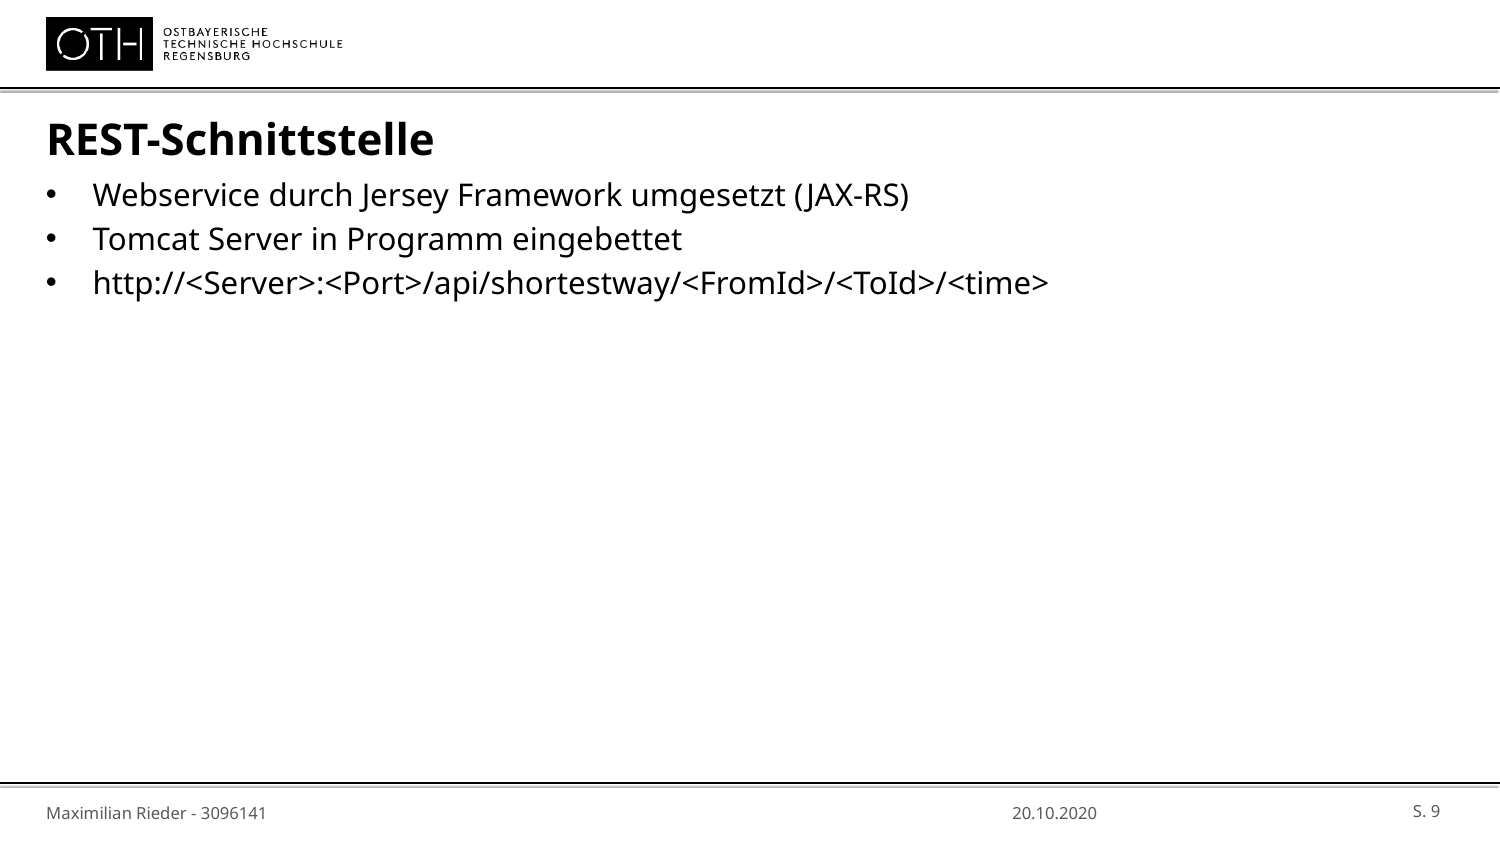

# REST-Schnittstelle
Webservice durch Jersey Framework umgesetzt (JAX-RS)
Tomcat Server in Programm eingebettet
http://<Server>:<Port>/api/shortestway/<FromId>/<ToId>/<time>
S.
Maximilian Rieder - 3096141
20.10.2020